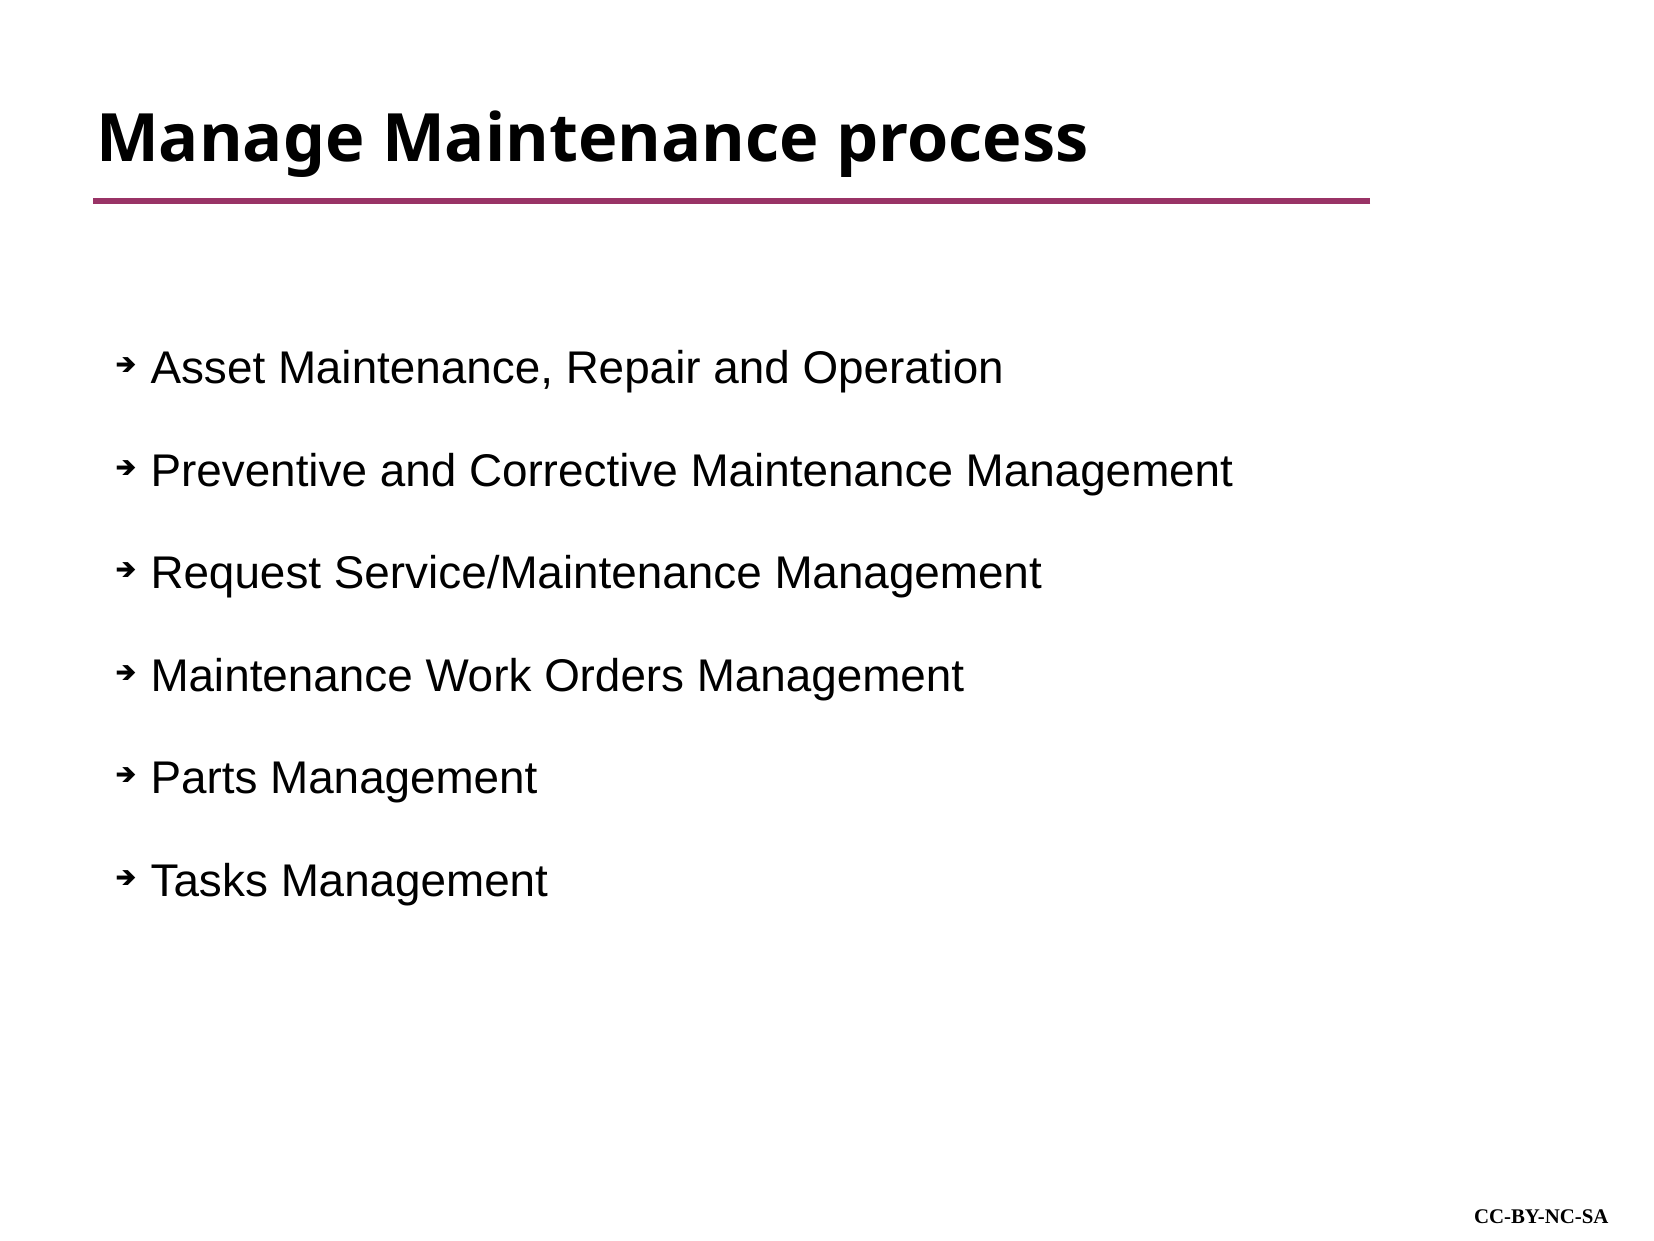

# Manage Maintenance process
Asset Maintenance, Repair and Operation
Preventive and Corrective Maintenance Management
Request Service/Maintenance Management
Maintenance Work Orders Management
Parts Management
Tasks Management